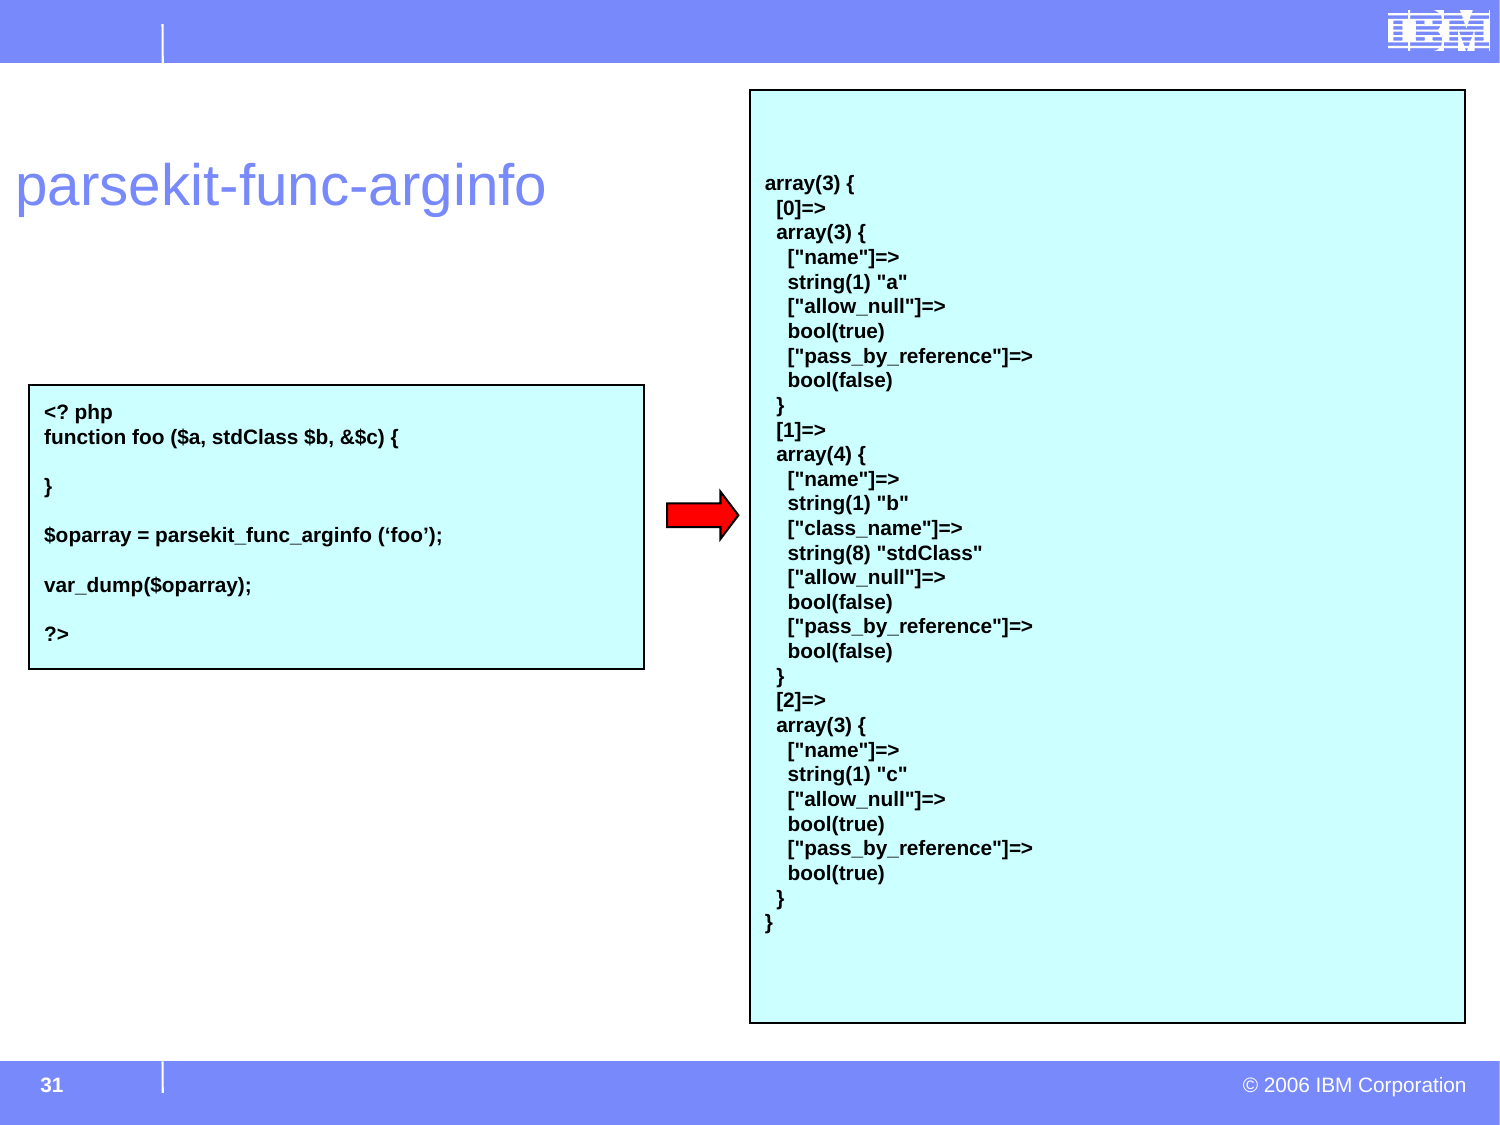

array(3) {
 [0]=>
 array(3) {
 ["name"]=>
 string(1) "a"
 ["allow_null"]=>
 bool(true)‏
 ["pass_by_reference"]=>
 bool(false)‏
 }
 [1]=>
 array(4) {
 ["name"]=>
 string(1) "b"
 ["class_name"]=>
 string(8) "stdClass"
 ["allow_null"]=>
 bool(false)‏
 ["pass_by_reference"]=>
 bool(false)‏
 }
 [2]=>
 array(3) {
 ["name"]=>
 string(1) "c"
 ["allow_null"]=>
 bool(true)‏
 ["pass_by_reference"]=>
 bool(true)‏
 }
}
parsekit-func-arginfo
<? php
function foo ($a, stdClass $b, &$c) {
}
$oparray = parsekit_func_arginfo (‘foo’);
var_dump($oparray);
?>
31